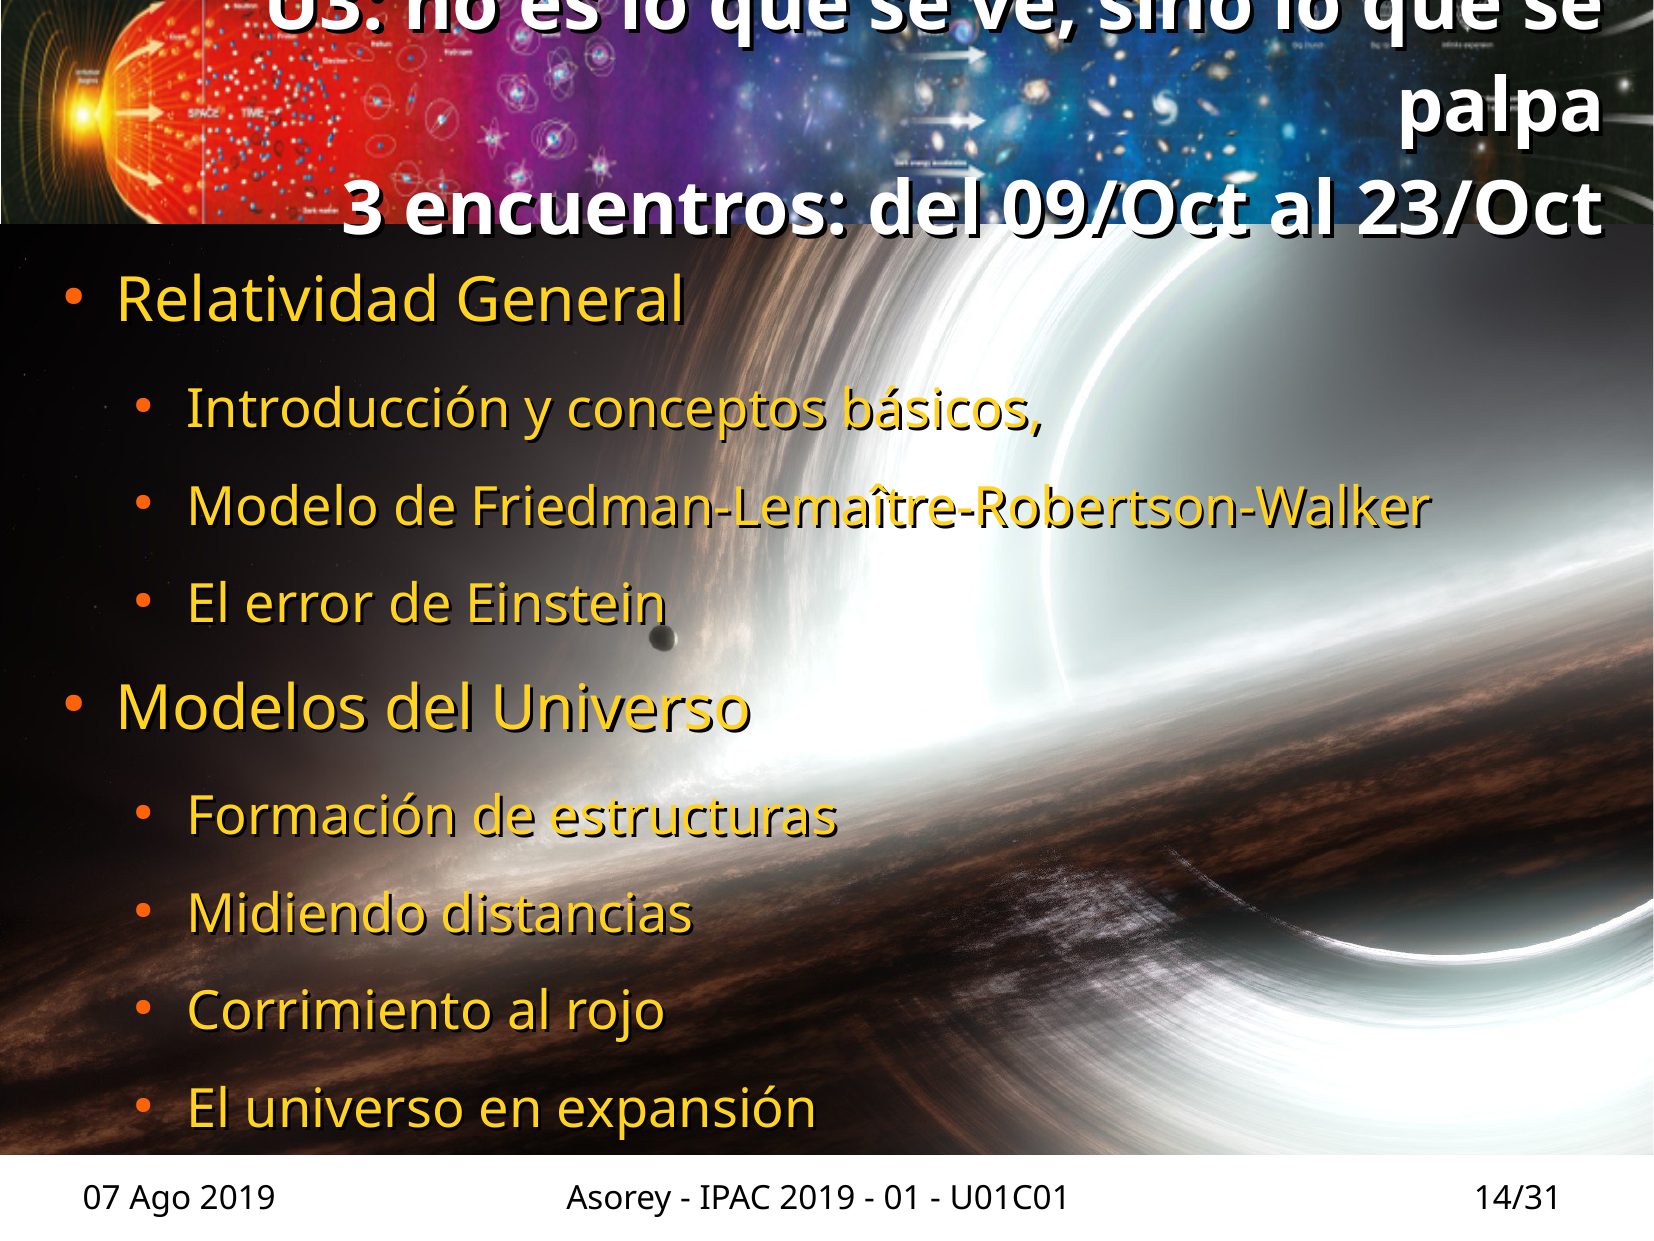

# U3: no es lo que se ve, sino lo que se palpa 3 encuentros: del 09/Oct al 23/Oct
Relatividad General
Introducción y conceptos básicos,
Modelo de Friedman-Lemaître-Robertson-Walker
El error de Einstein
Modelos del Universo
Formación de estructuras
Midiendo distancias
Corrimiento al rojo
El universo en expansión
07 Ago 2019
Asorey - IPAC 2019 - 01 - U01C01
14